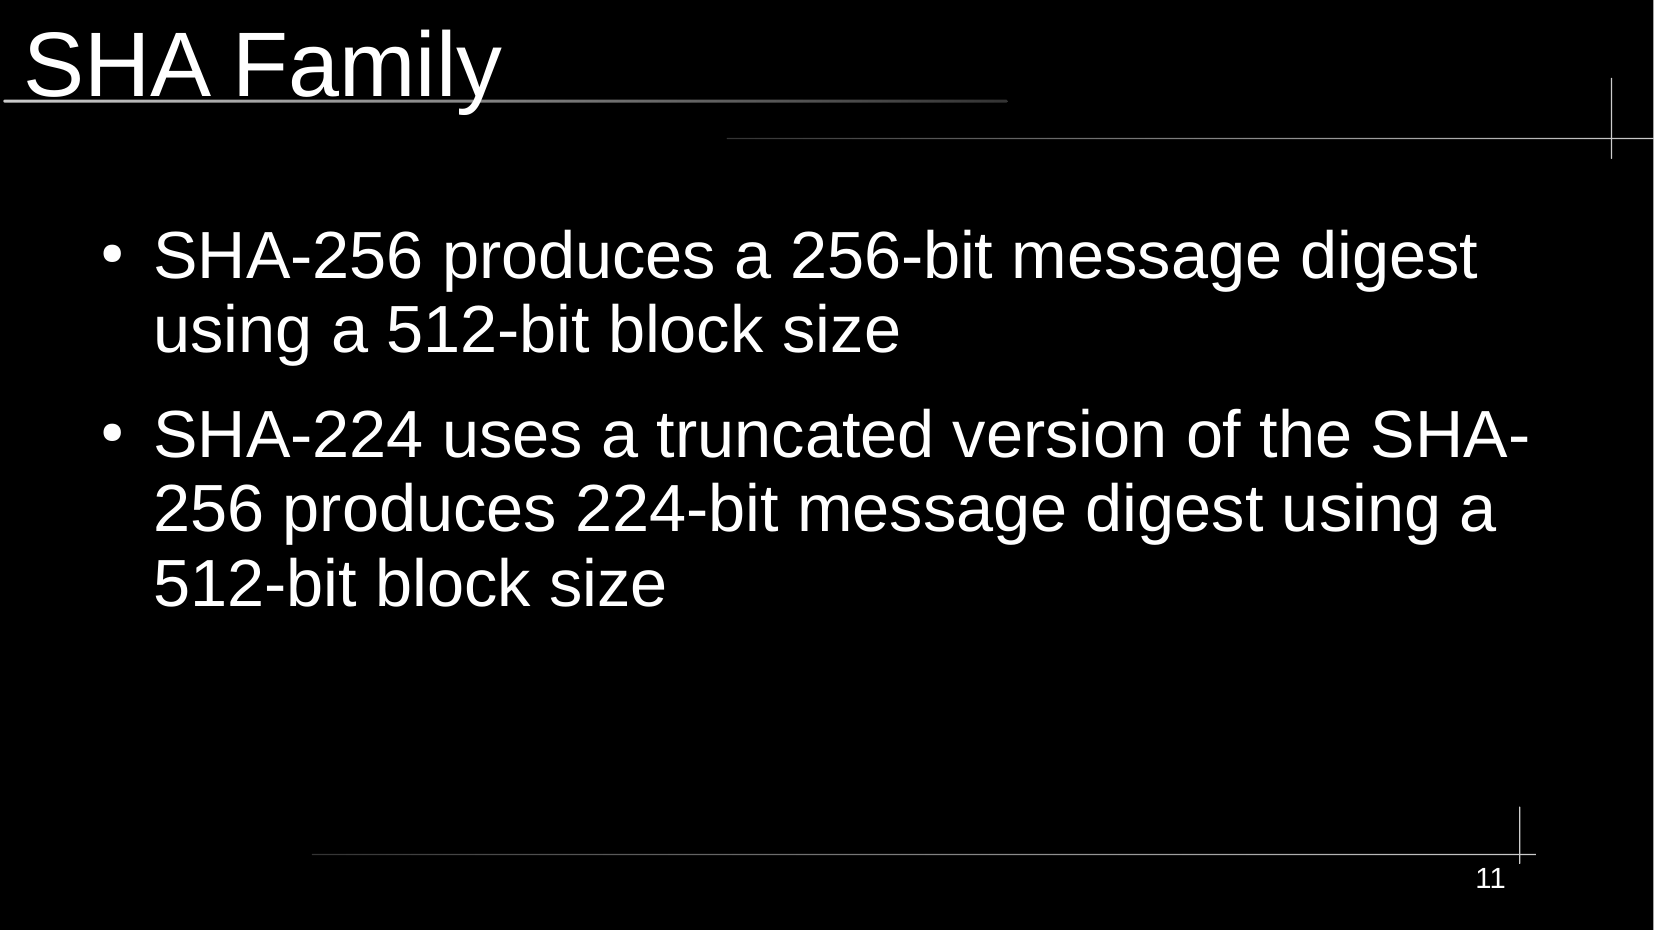

# SHA Family
SHA-256 produces a 256-bit message digest using a 512-bit block size
SHA-224 uses a truncated version of the SHA-256 produces 224-bit message digest using a 512-bit block size
11